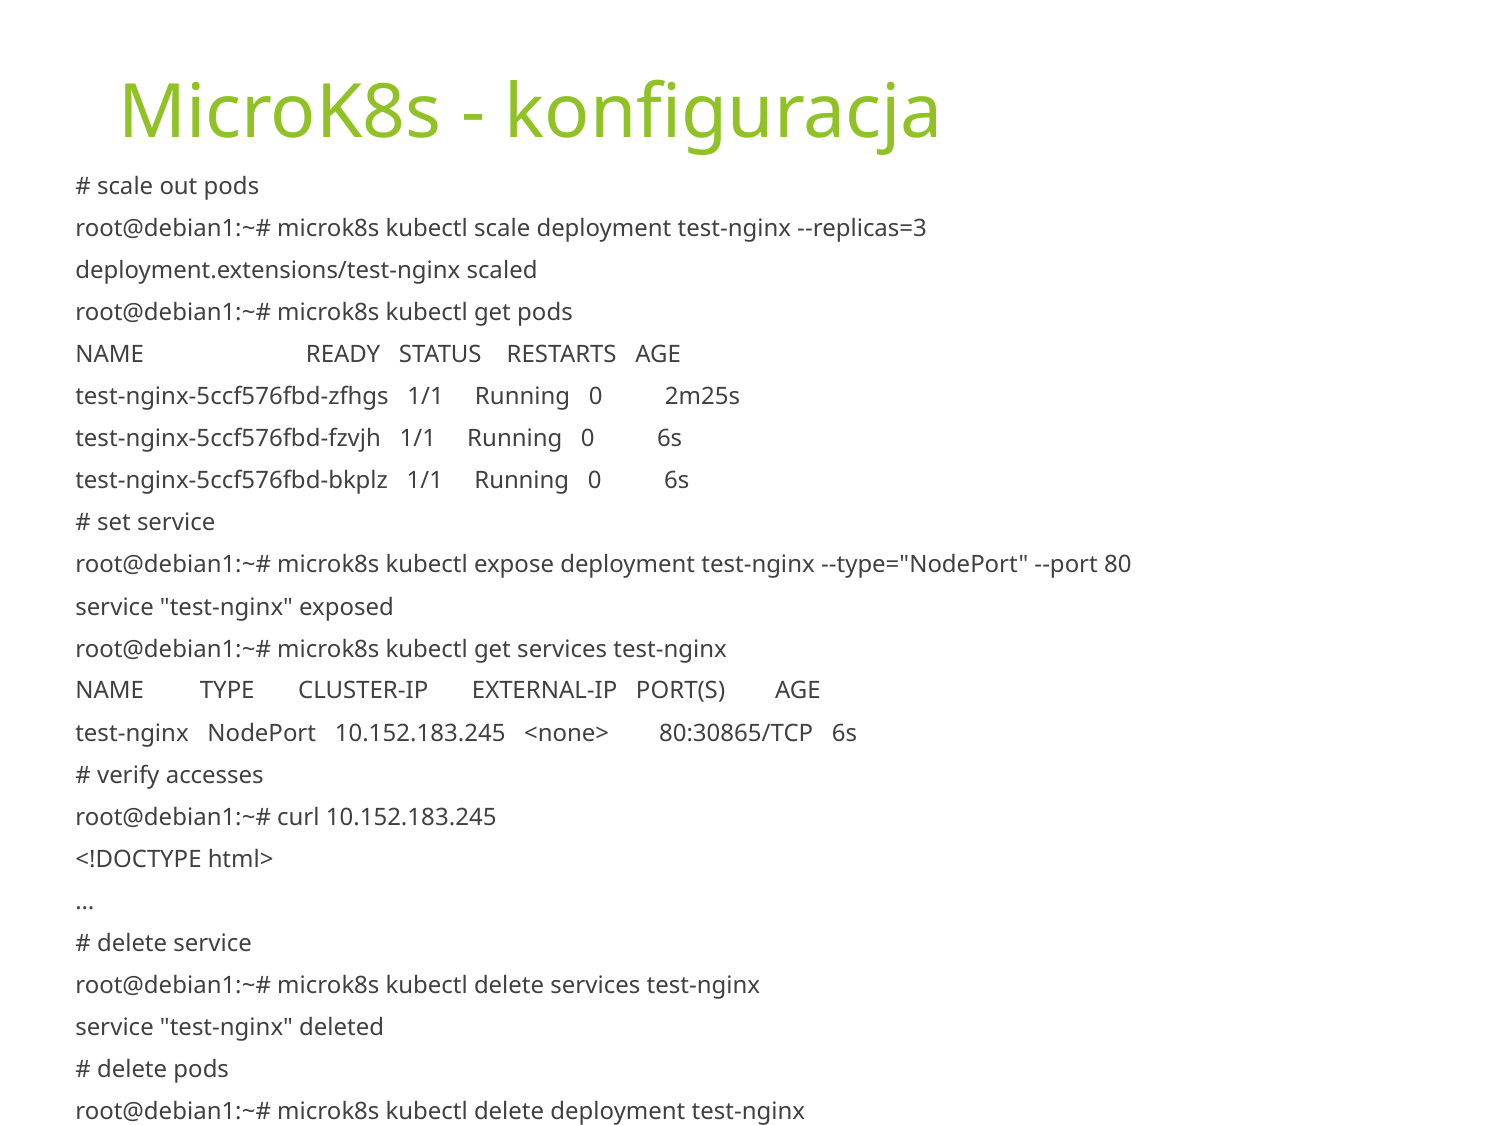

# MicroK8s - konfiguracja
# scale out pods
root@debian1:~# microk8s kubectl scale deployment test-nginx --replicas=3
deployment.extensions/test-nginx scaled
root@debian1:~# microk8s kubectl get pods
NAME READY STATUS RESTARTS AGE
test-nginx-5ccf576fbd-zfhgs 1/1 Running 0 2m25s
test-nginx-5ccf576fbd-fzvjh 1/1 Running 0 6s
test-nginx-5ccf576fbd-bkplz 1/1 Running 0 6s
# set service
root@debian1:~# microk8s kubectl expose deployment test-nginx --type="NodePort" --port 80
service "test-nginx" exposed
root@debian1:~# microk8s kubectl get services test-nginx
NAME TYPE CLUSTER-IP EXTERNAL-IP PORT(S) AGE
test-nginx NodePort 10.152.183.245 <none> 80:30865/TCP 6s
# verify accesses
root@debian1:~# curl 10.152.183.245
<!DOCTYPE html>
…
# delete service
root@debian1:~# microk8s kubectl delete services test-nginx
service "test-nginx" deleted
# delete pods
root@debian1:~# microk8s kubectl delete deployment test-nginx